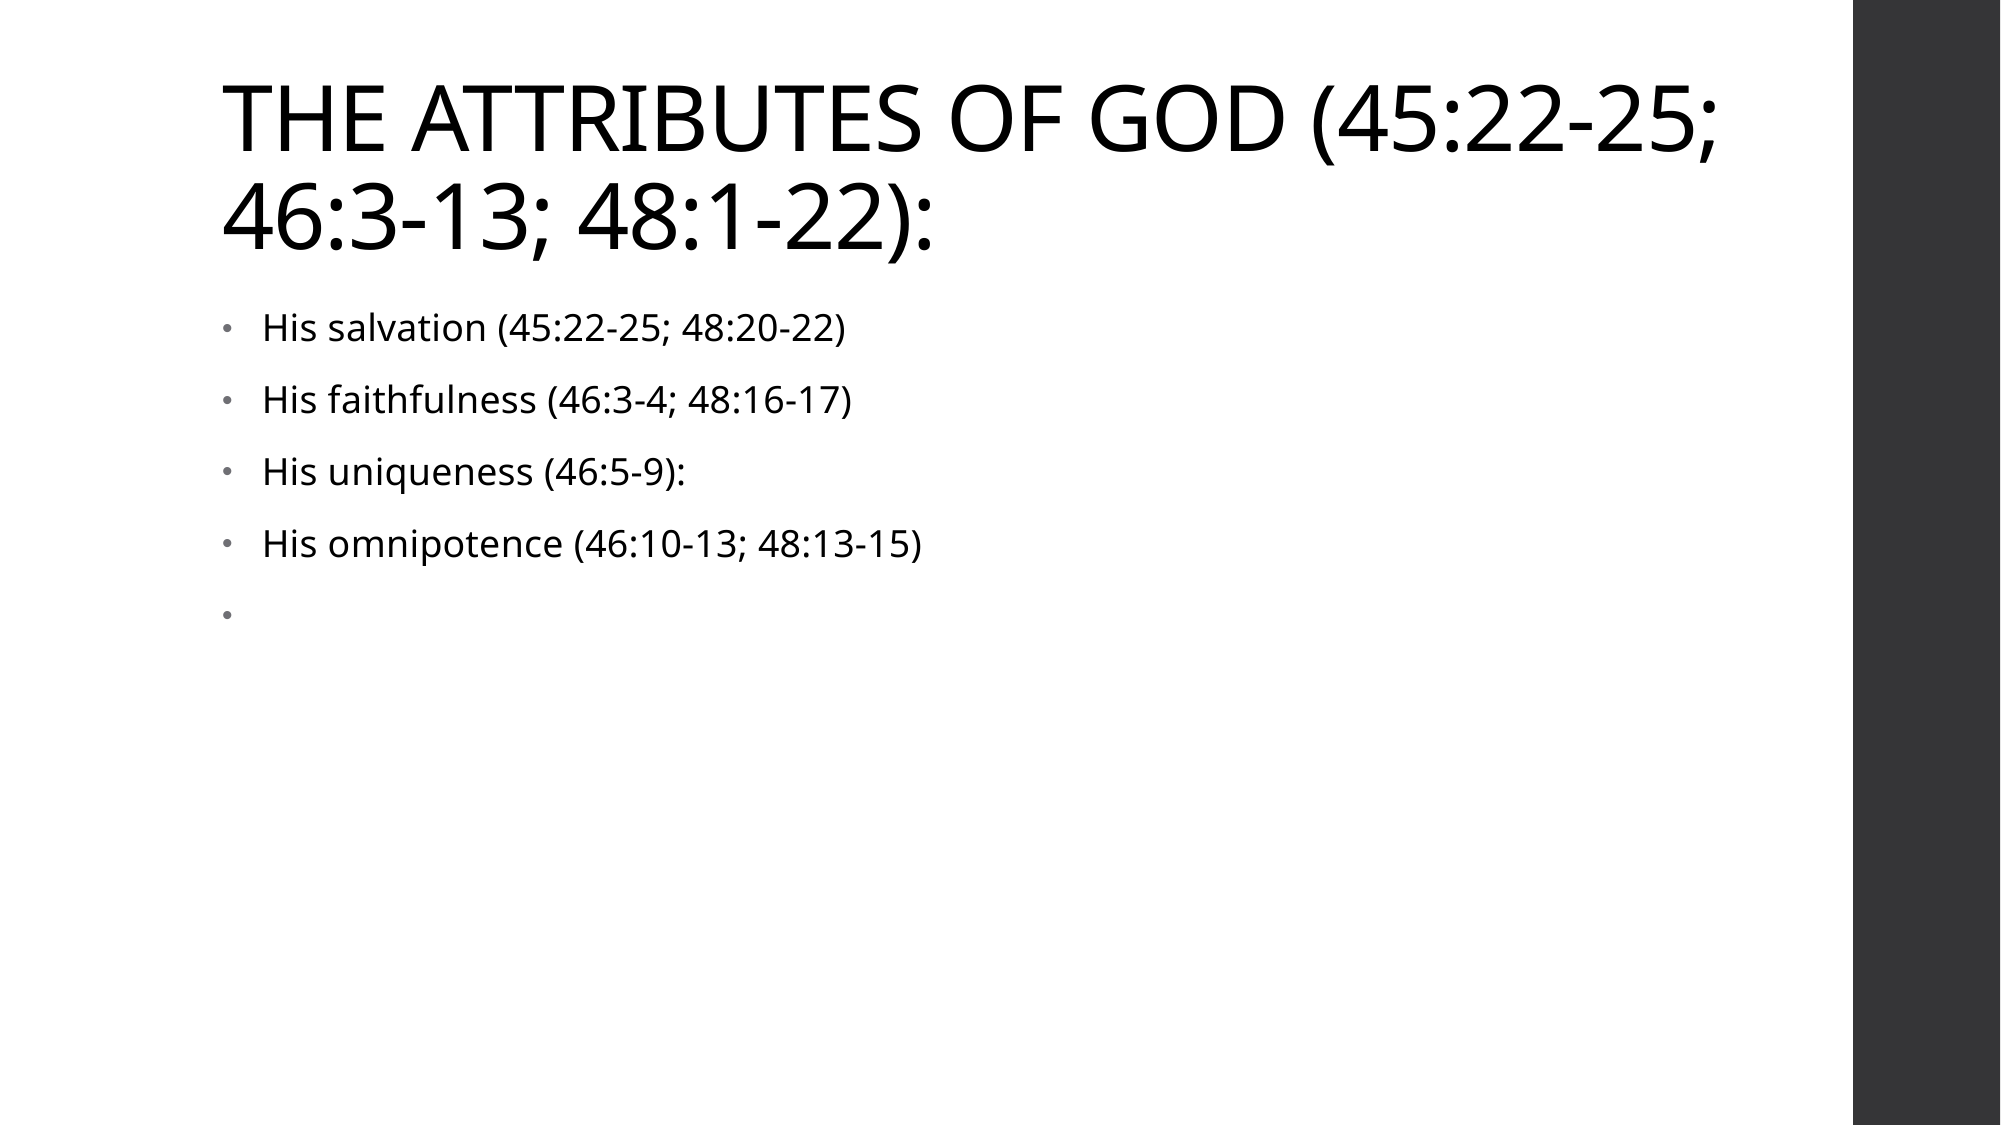

# THE ATTRIBUTES OF GOD (45:22-25; 46:3-13; 48:1-22):
 His salvation (45:22-25; 48:20-22)
 His faithfulness (46:3-4; 48:16-17)
 His uniqueness (46:5-9):
 His omnipotence (46:10-13; 48:13-15)